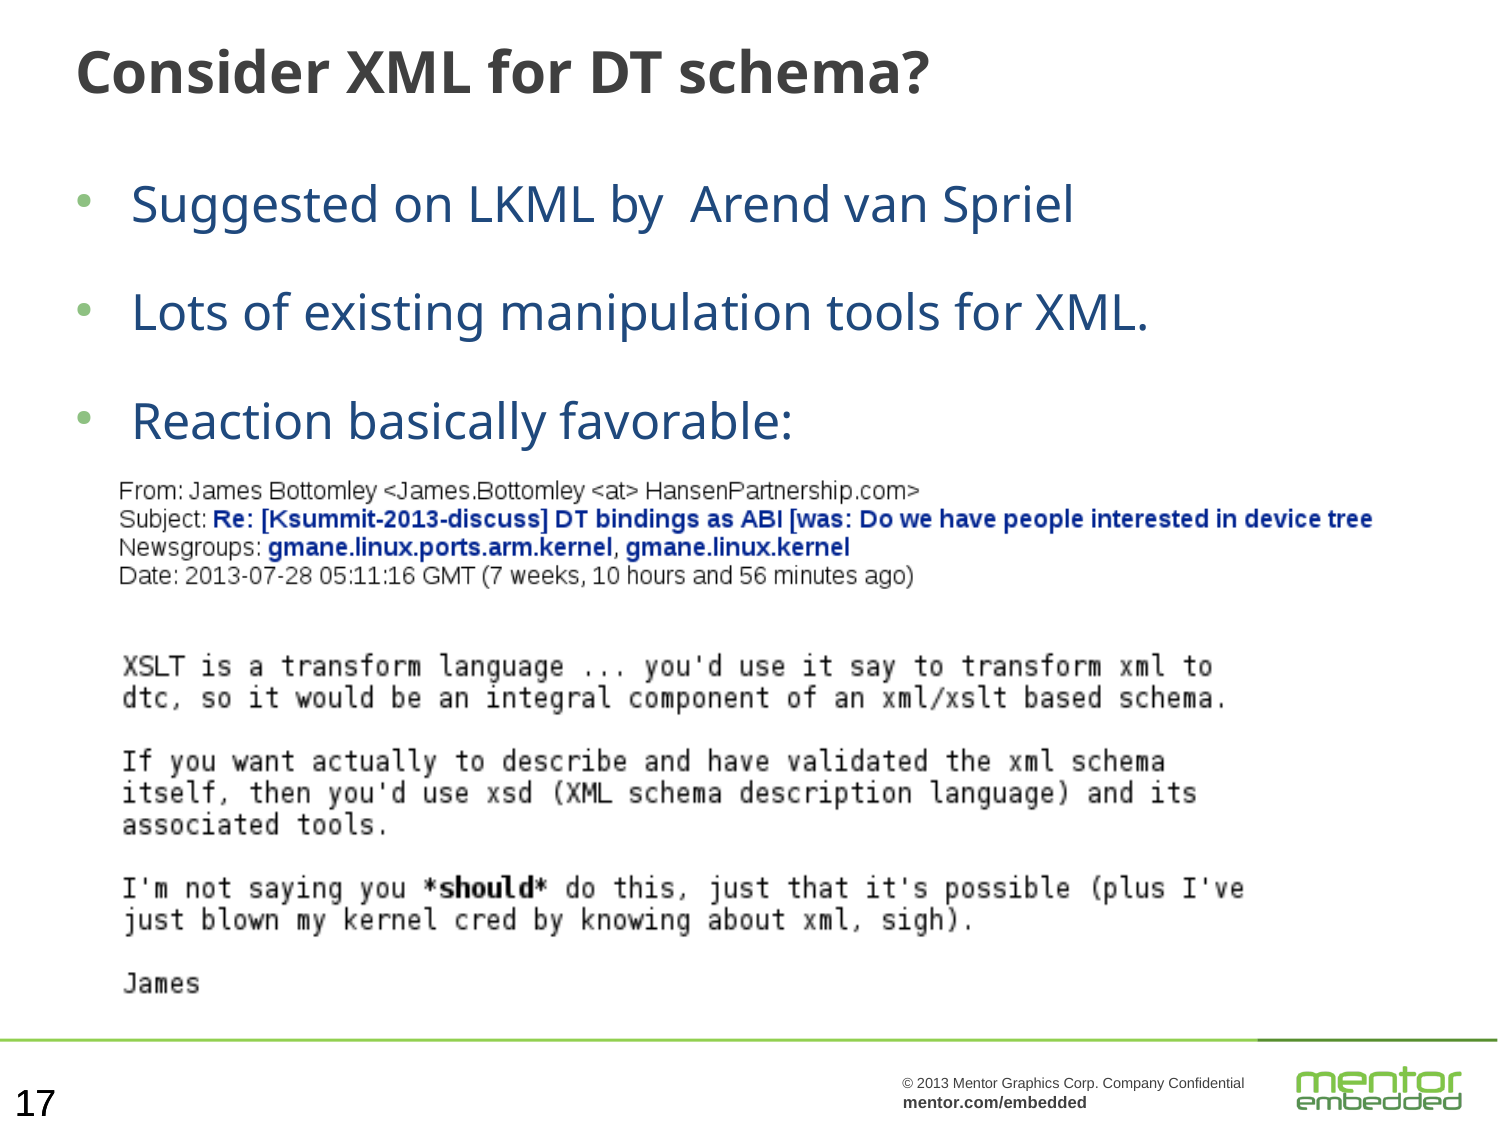

# Consider XML for DT schema?
Suggested on LKML by Arend van Spriel
Lots of existing manipulation tools for XML.
Reaction basically favorable: